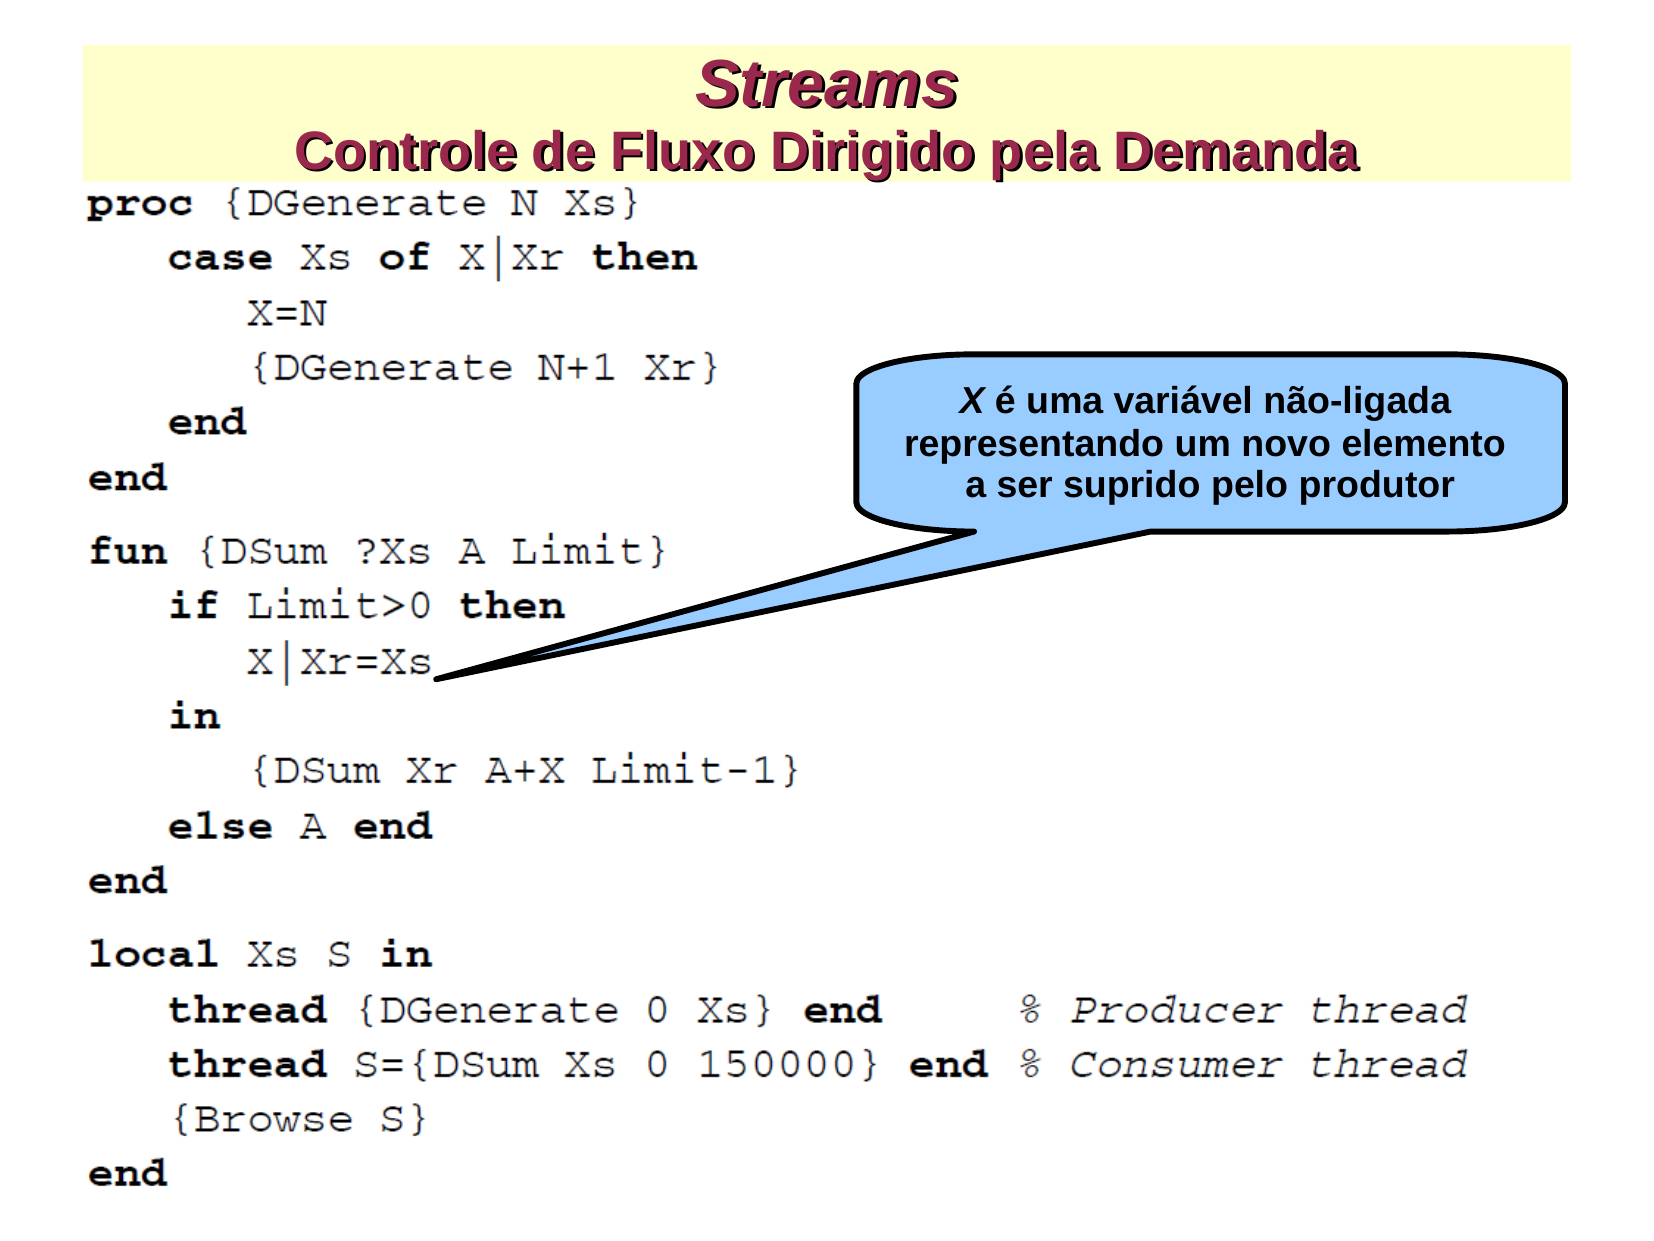

# Streams Controle de Fluxo Dirigido pela Demanda
X é uma variável não-ligada
representando um novo elemento
a ser suprido pelo produtor